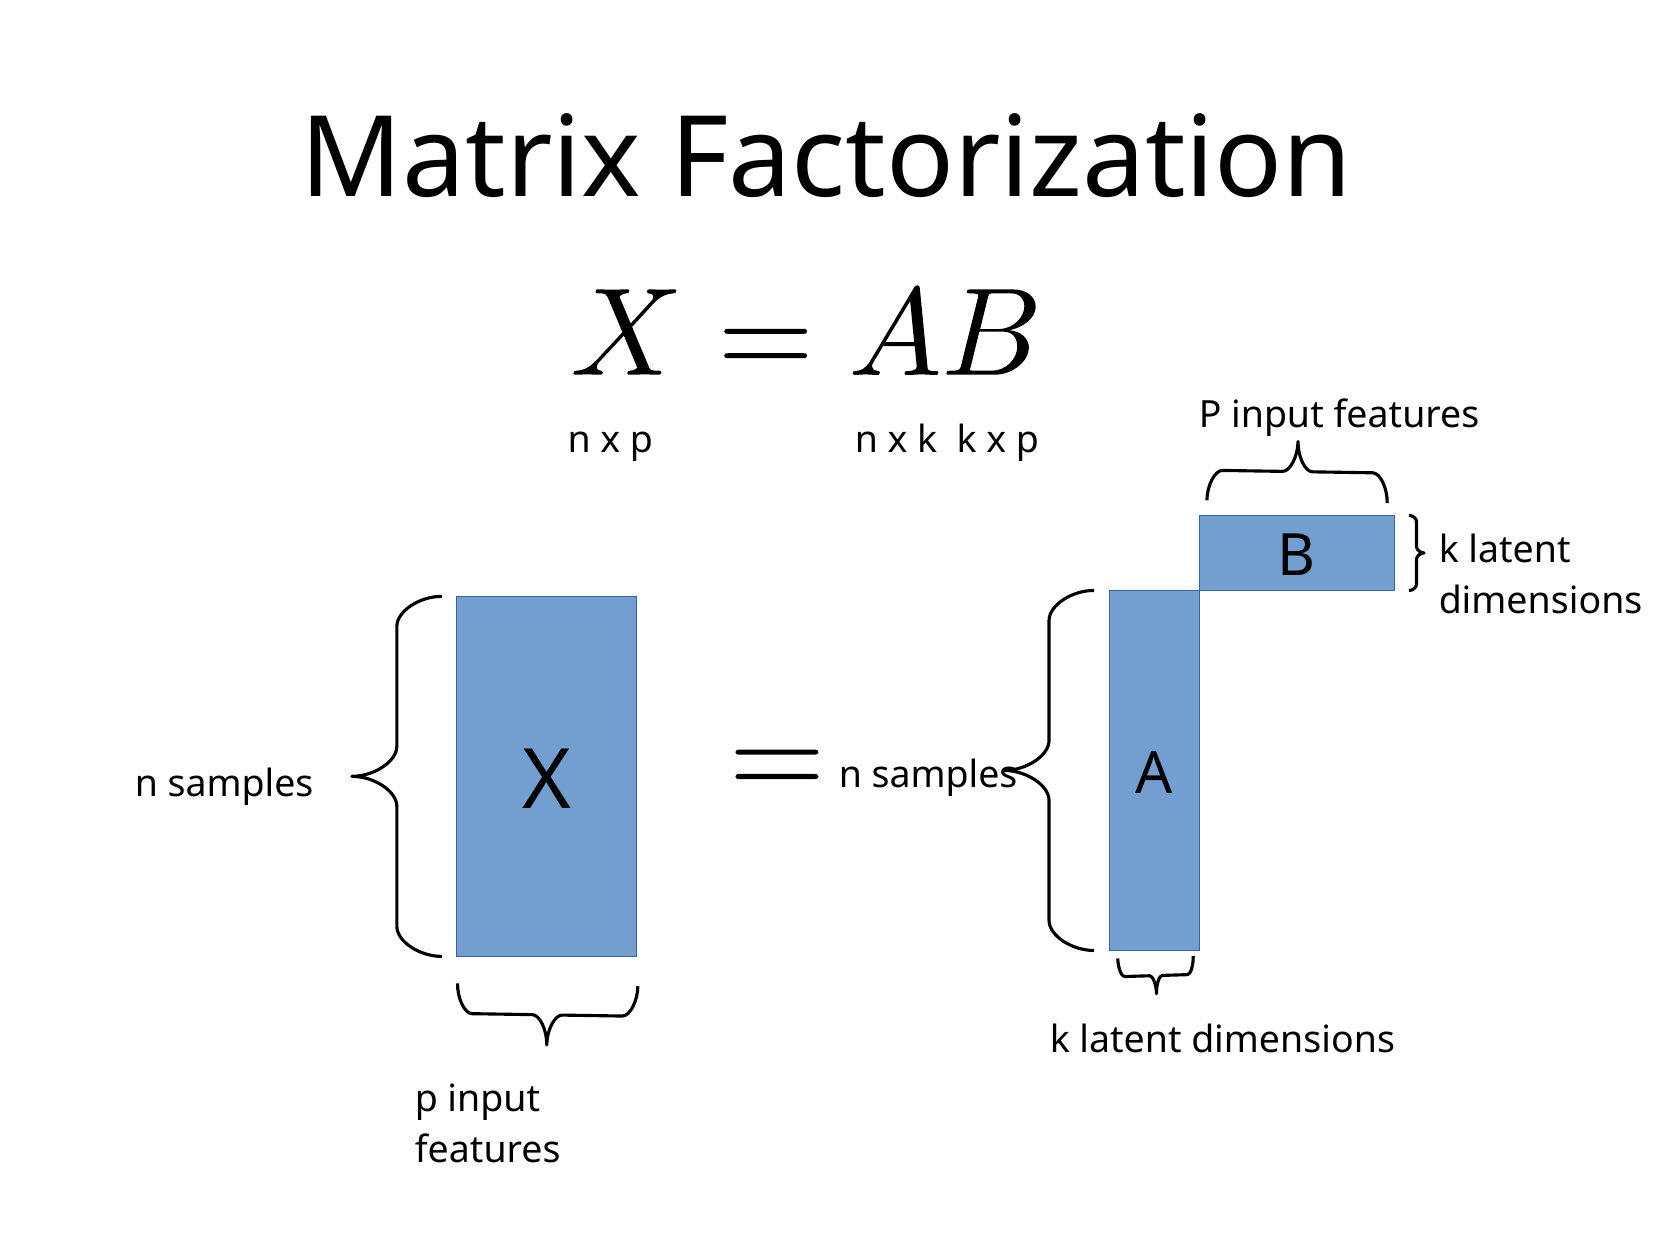

# Matrix Factorization
P input features
 n x p
n x k k x p
B
k latent
dimensions
A
X
n samples
n samples
k latent dimensions
p input features